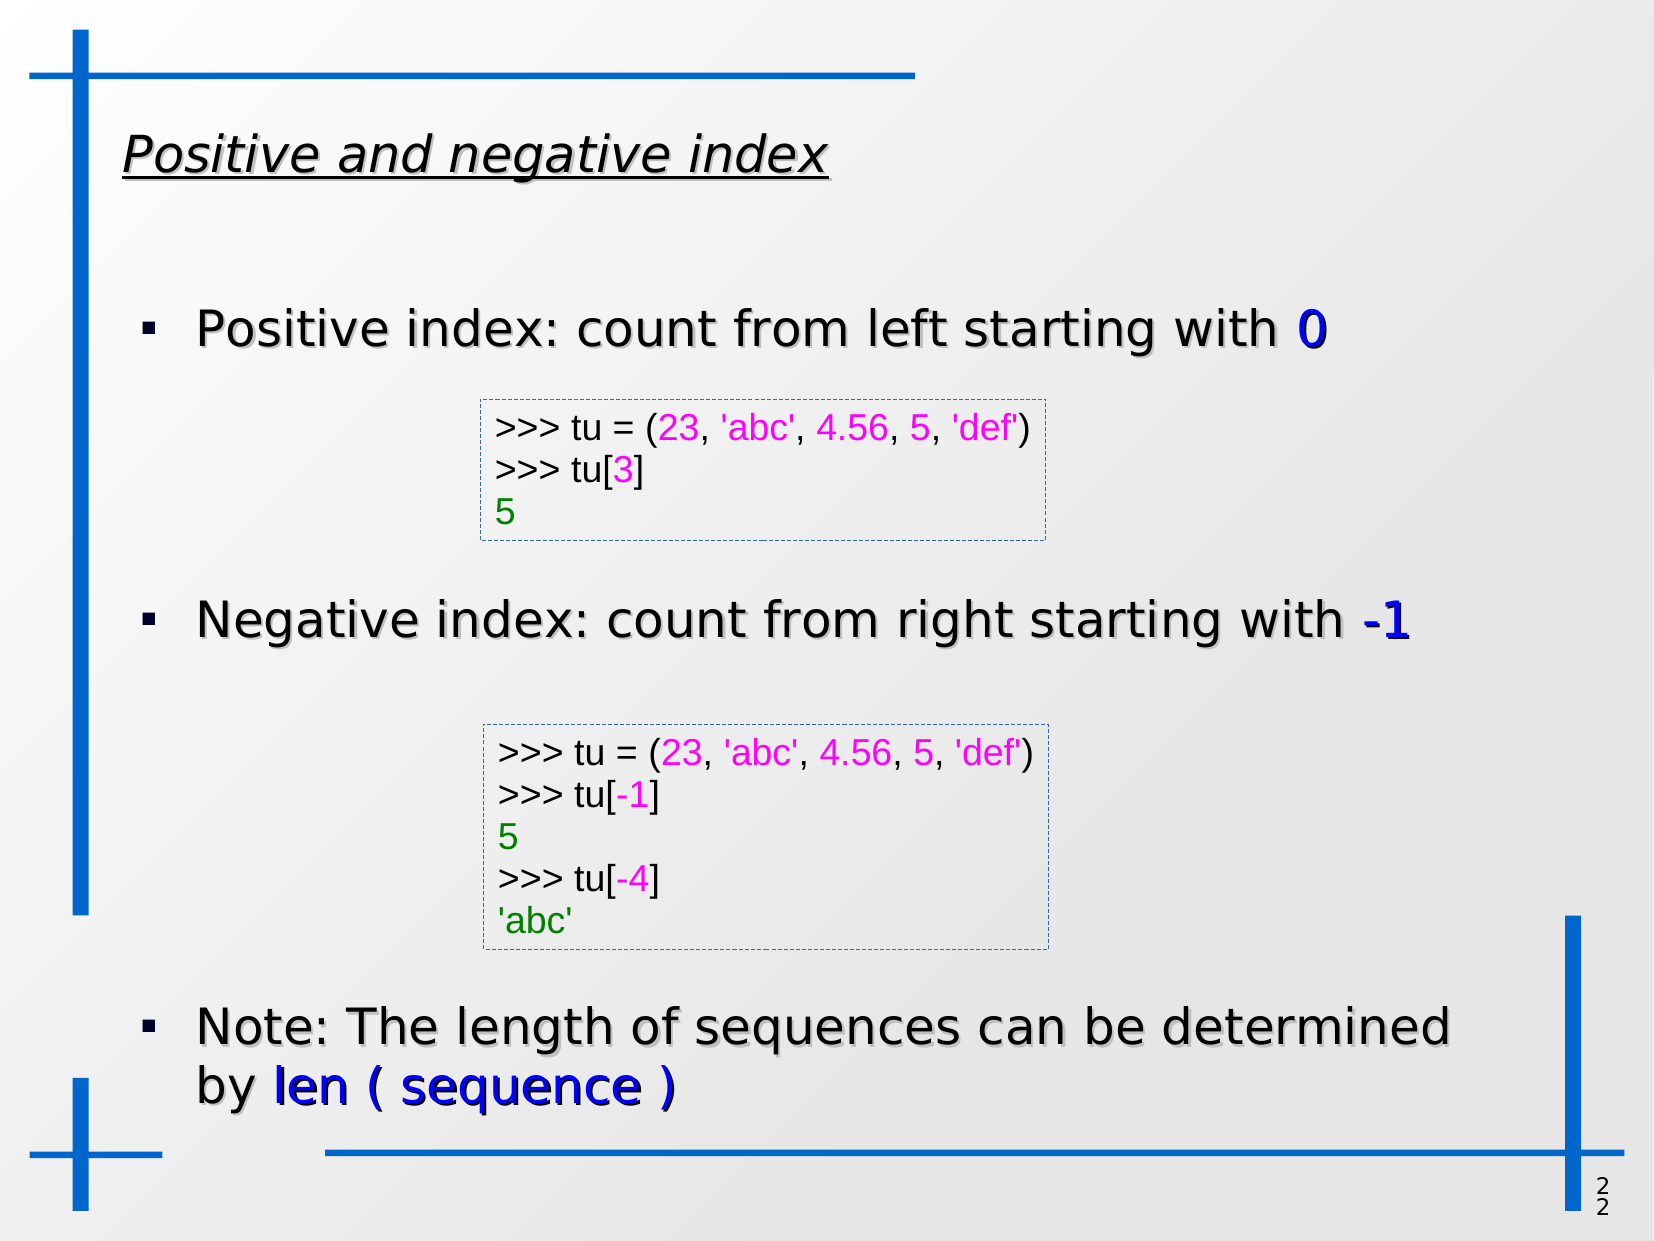

# Positive and negative index
Positive index: count from left starting with 0
Negative index: count from right starting with -1
Note: The length of sequences can be determined by len ( sequence )
>>> tu = (23, 'abc', 4.56, 5, 'def')
>>> tu[3]
5
>>> tu = (23, 'abc', 4.56, 5, 'def')
>>> tu[-1]
5
>>> tu[-4]
'abc'